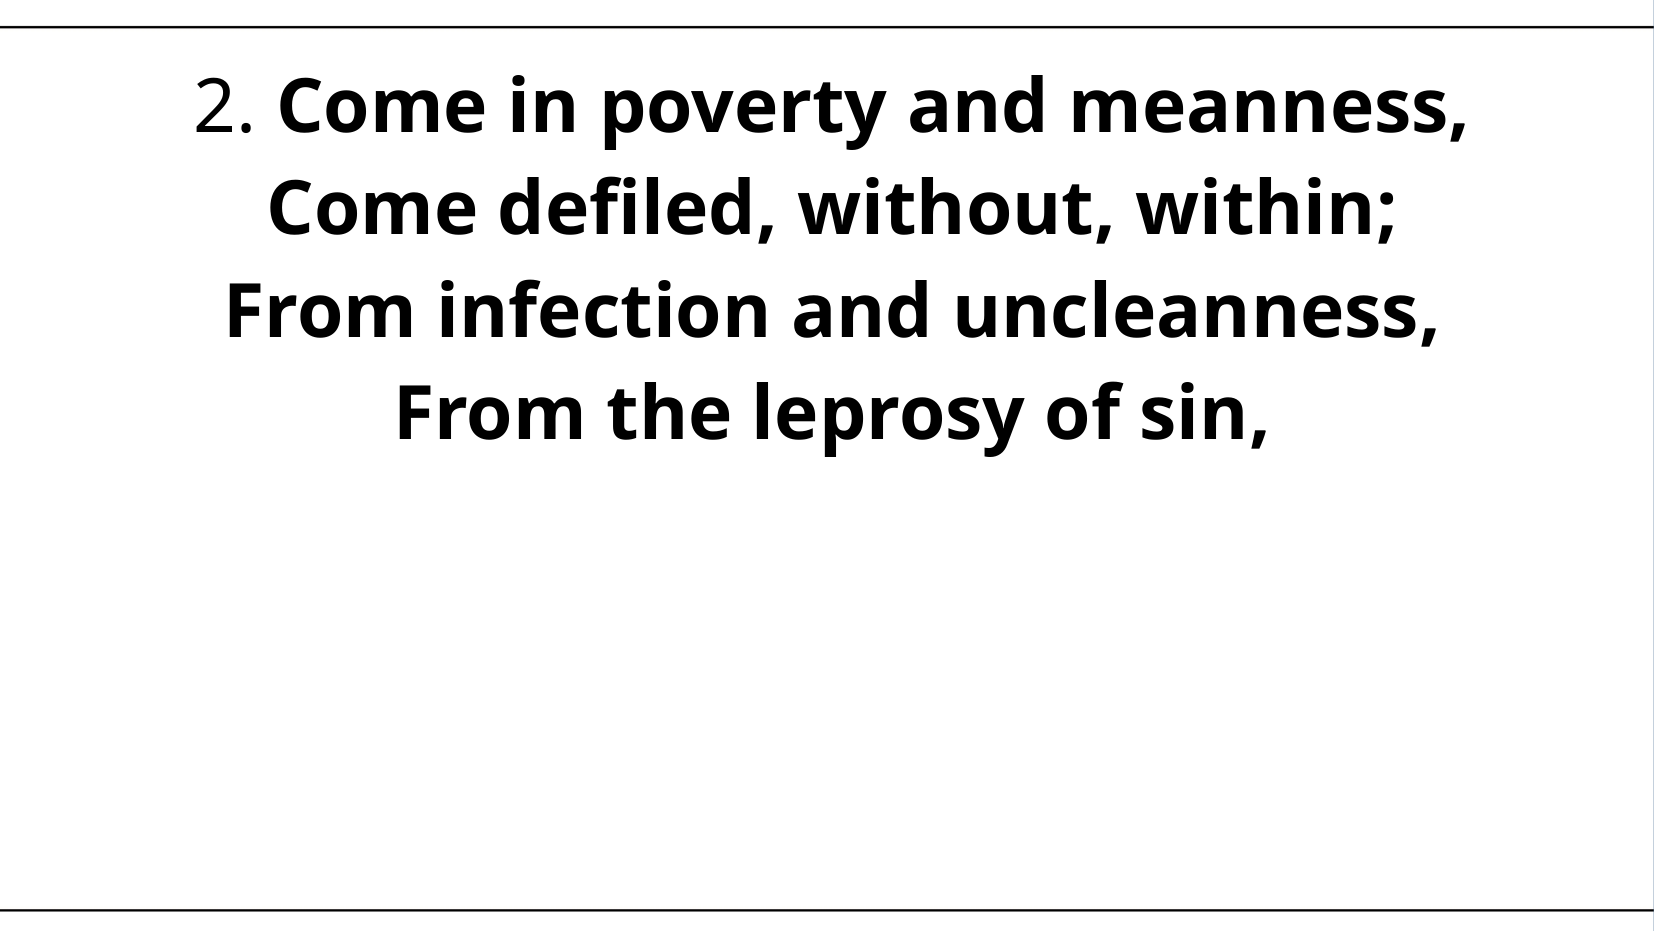

2. Come in poverty and meanness,
Come defiled, without, within;
From infection and uncleanness,
From the leprosy of sin,